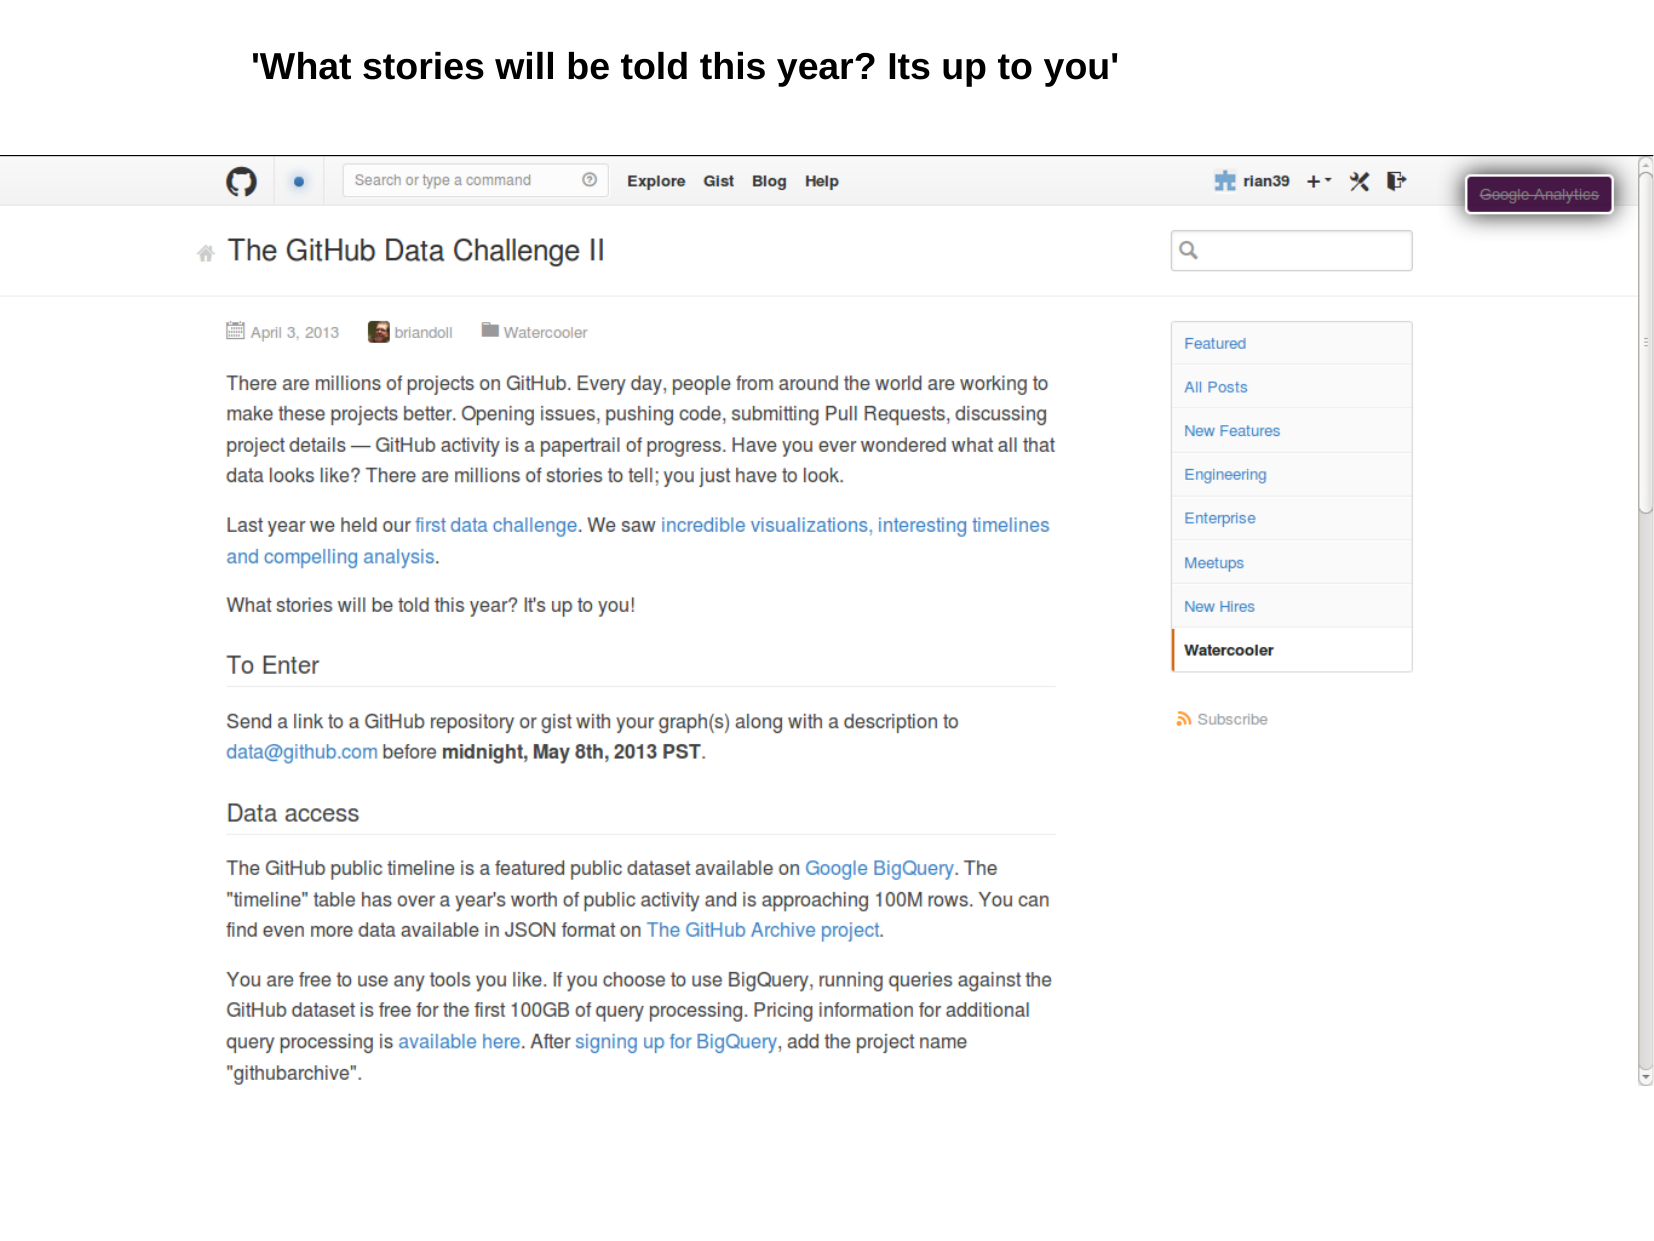

'What stories will be told this year? Its up to you'